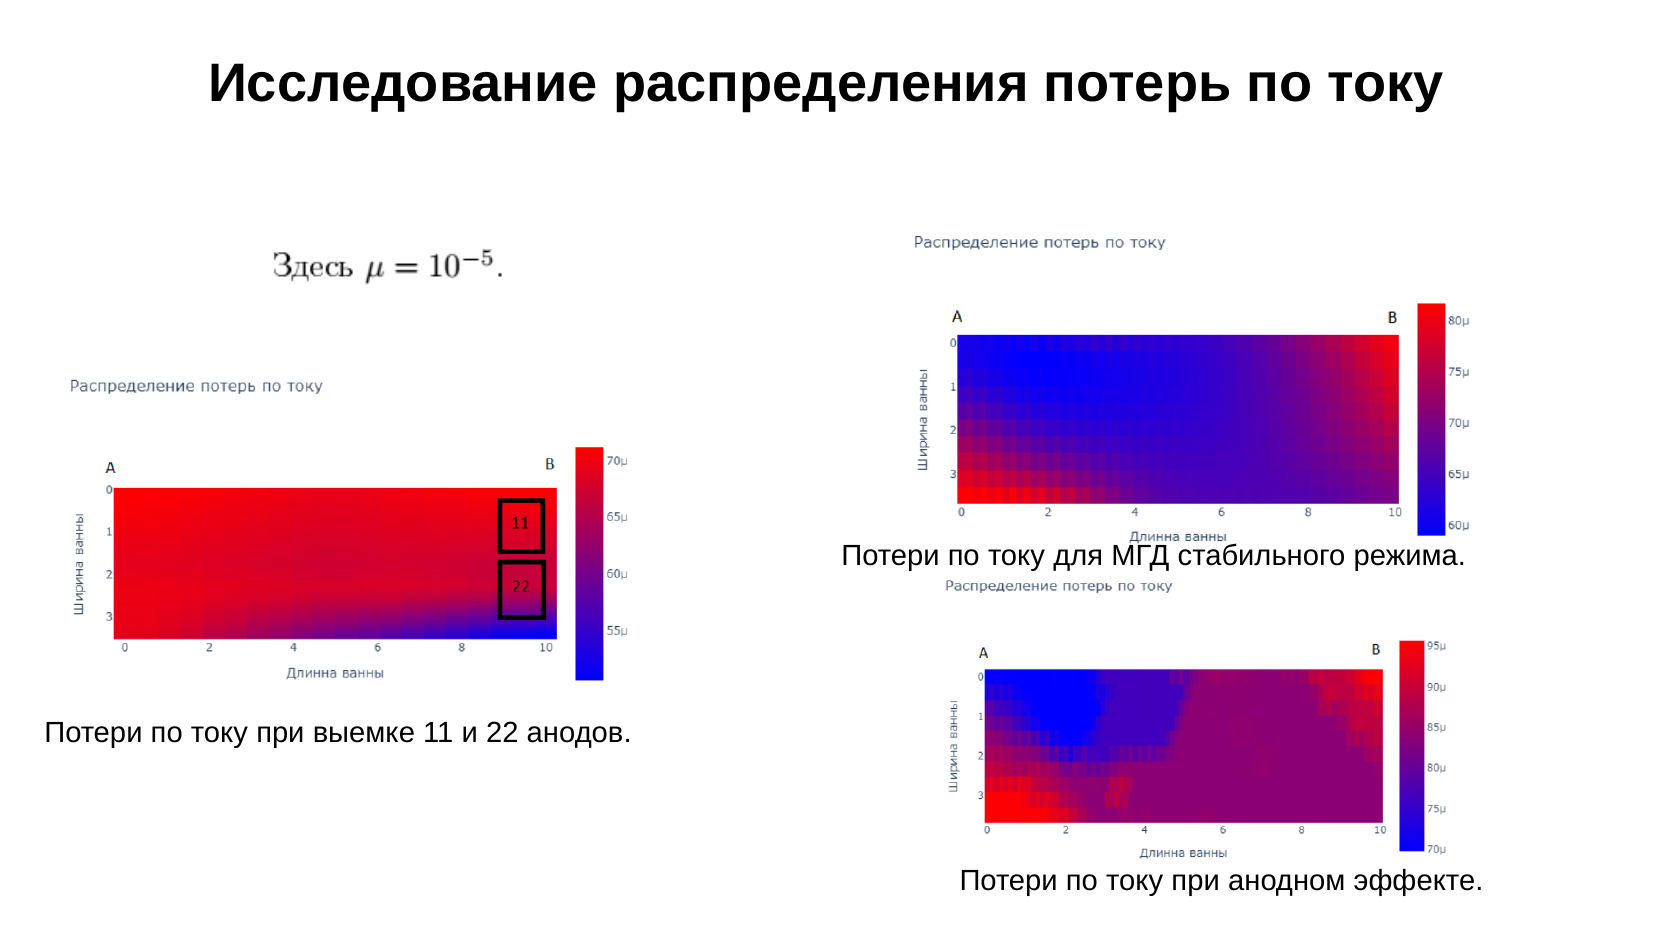

# Исследование распределения потерь по току
Потери по току для МГД стабильного режима.
Потери по току при выемке 11 и 22 анодов.
Потери по току при анодном эффекте.